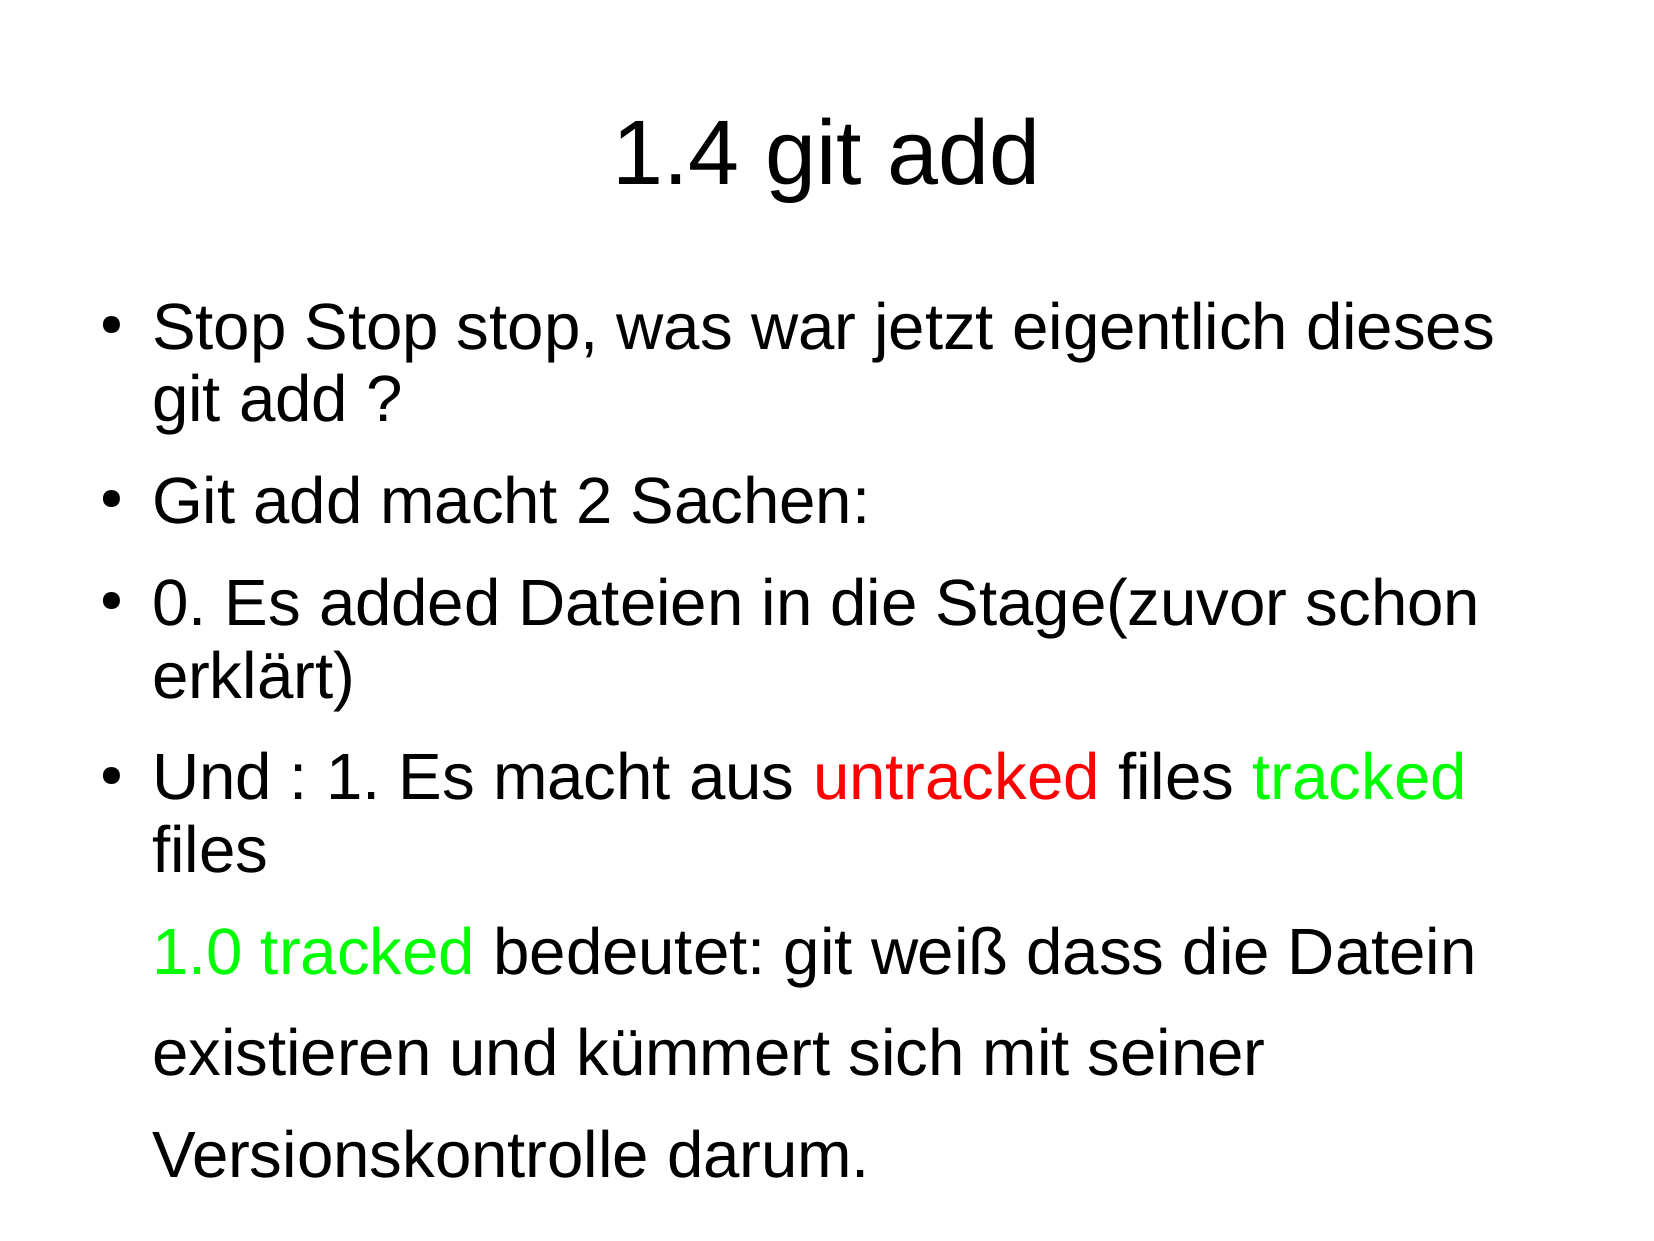

# 1.4 git add
Stop Stop stop, was war jetzt eigentlich dieses git add ?
Git add macht 2 Sachen:
0. Es added Dateien in die Stage(zuvor schon erklärt)
Und : 1. Es macht aus untracked files tracked files
1.0 tracked bedeutet: git weiß dass die Datein
existieren und kümmert sich mit seiner
Versionskontrolle darum.